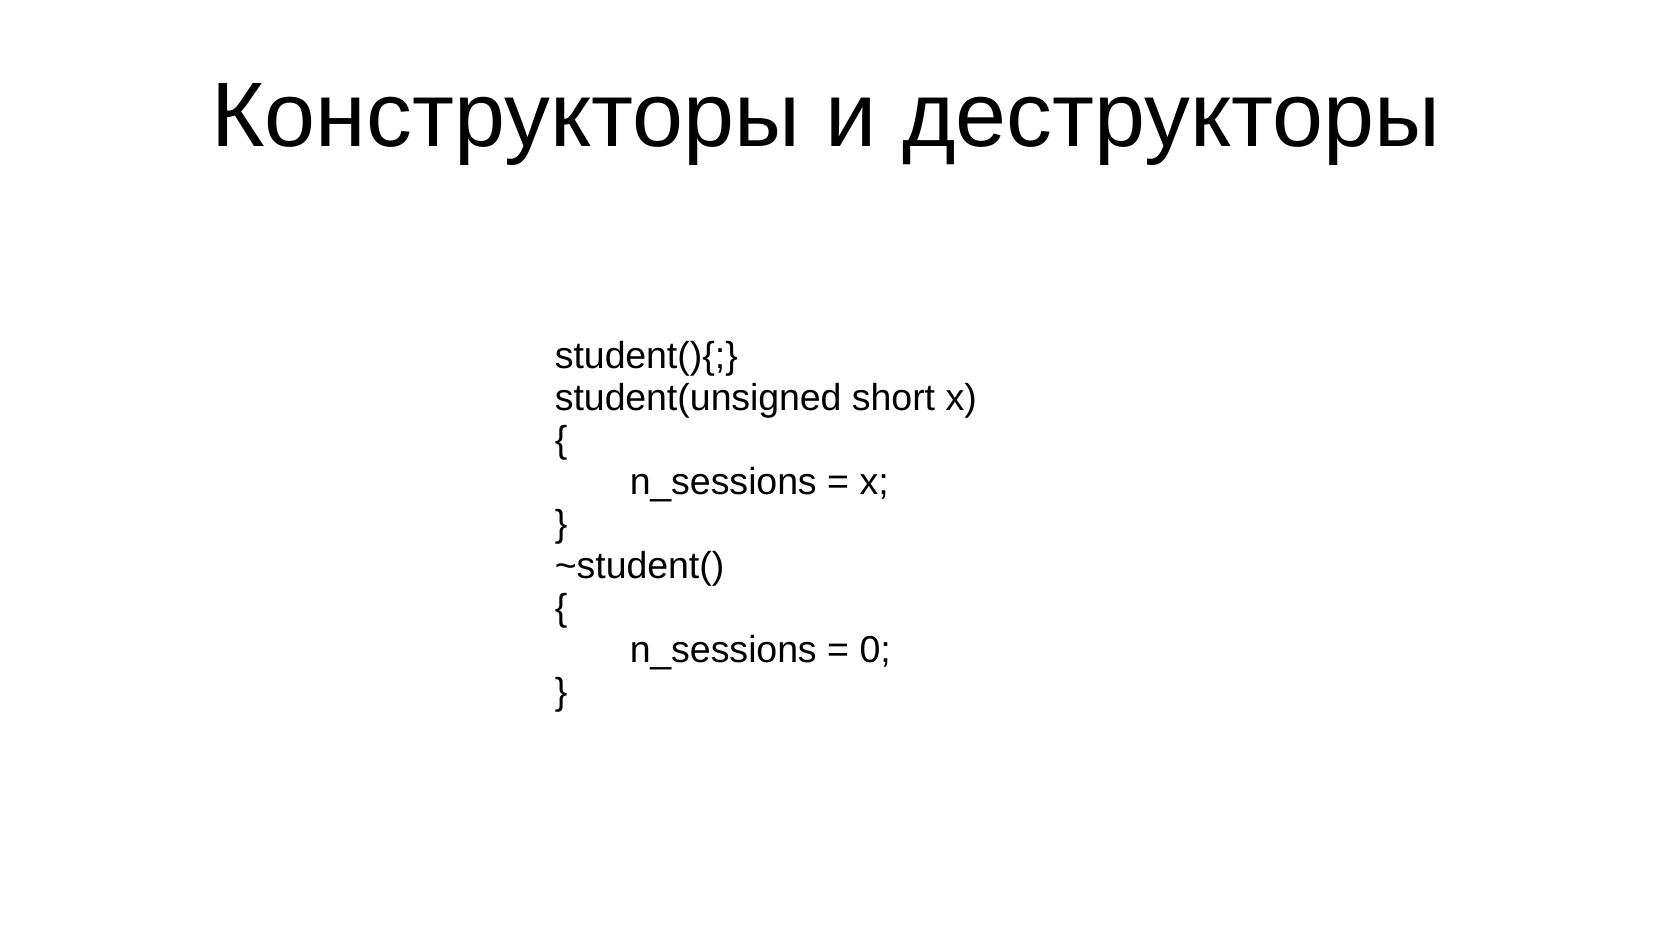

# Конструкторы и деструкторы
		student(){;}
		student(unsigned short x)
		{
			n_sessions = x;
		}
		~student()
		{
			n_sessions = 0;
		}